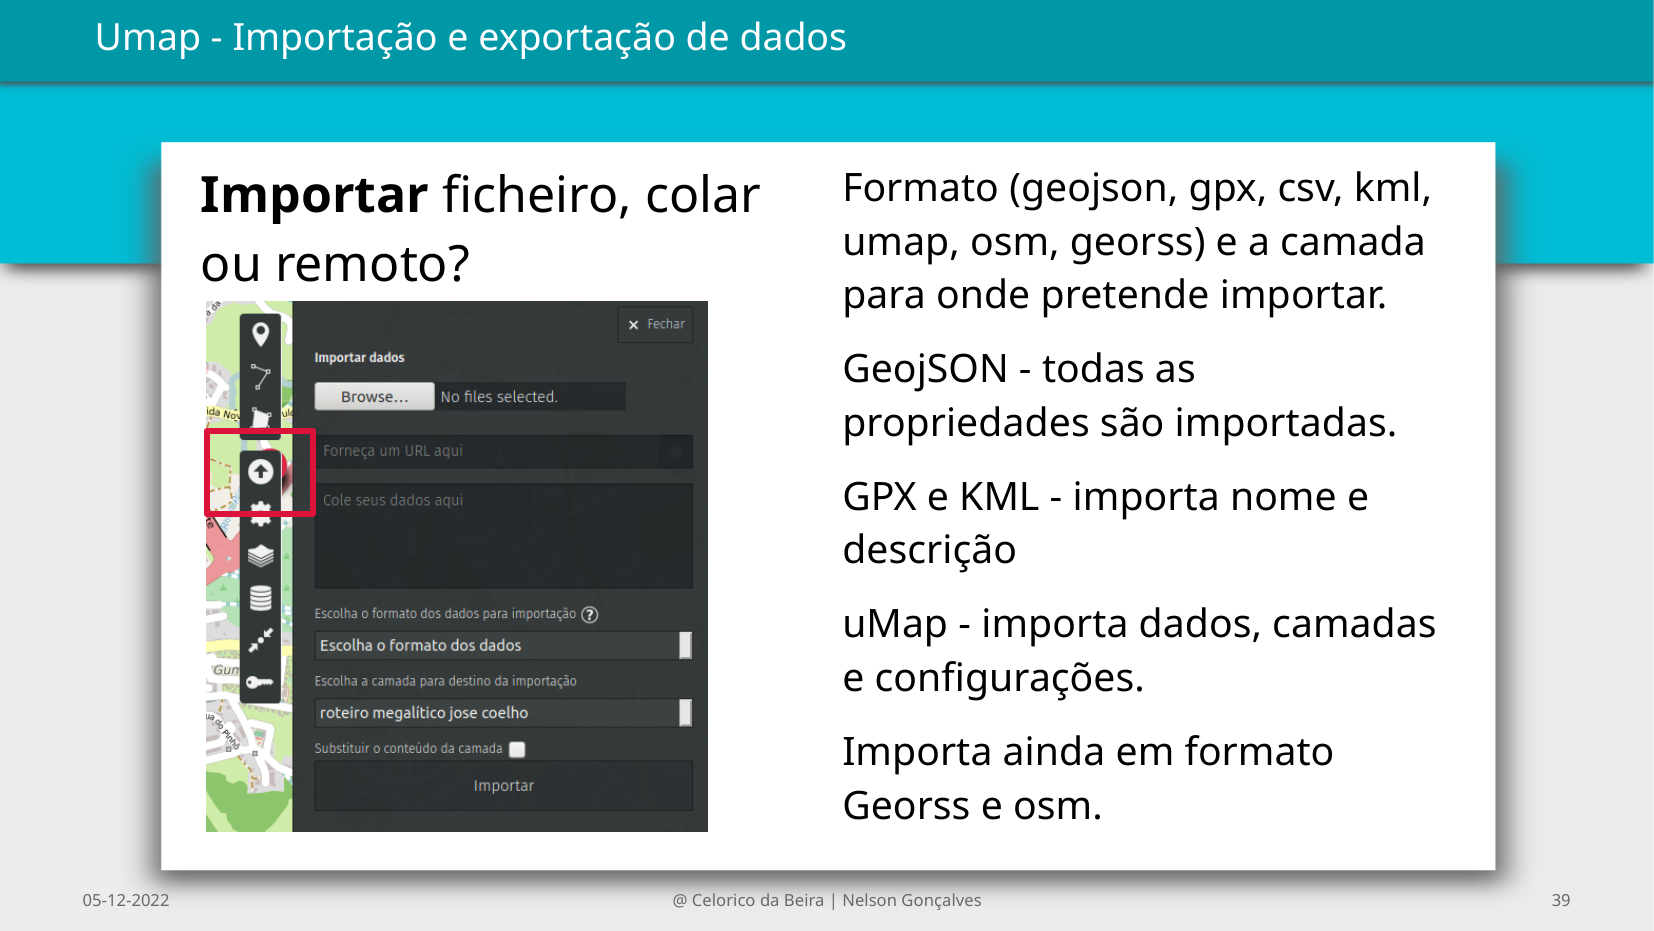

# Umap - Importação e exportação de dados
Importar ficheiro, colar ou remoto?
Formato (geojson, gpx, csv, kml, umap, osm, georss) e a camada para onde pretende importar.
GeojSON - todas as propriedades são importadas.
GPX e KML - importa nome e descrição
uMap - importa dados, camadas e configurações.
Importa ainda em formato Georss e osm.
05-12-2022
@ Celorico da Beira | Nelson Gonçalves
39